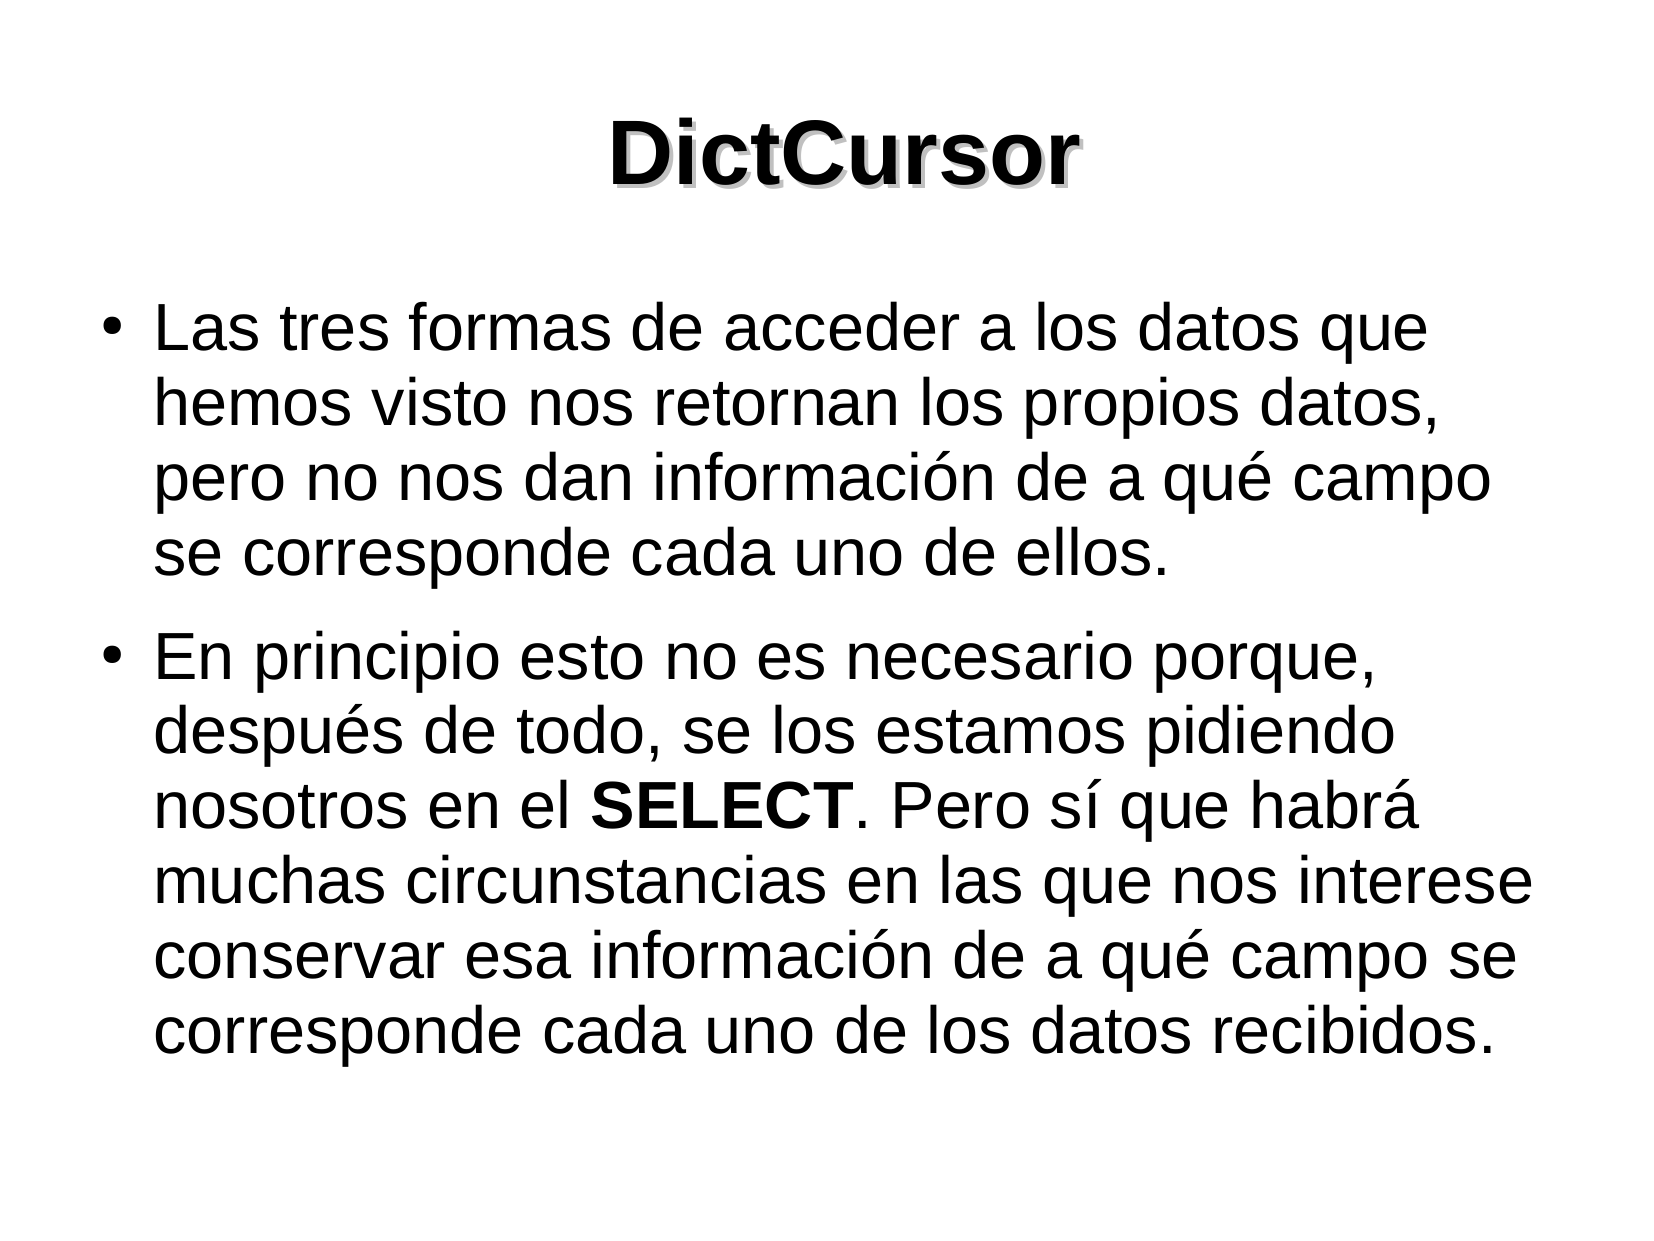

# DictCursor
Las tres formas de acceder a los datos que hemos visto nos retornan los propios datos, pero no nos dan información de a qué campo se corresponde cada uno de ellos.
En principio esto no es necesario porque, después de todo, se los estamos pidiendo nosotros en el SELECT. Pero sí que habrá muchas circunstancias en las que nos interese conservar esa información de a qué campo se corresponde cada uno de los datos recibidos.